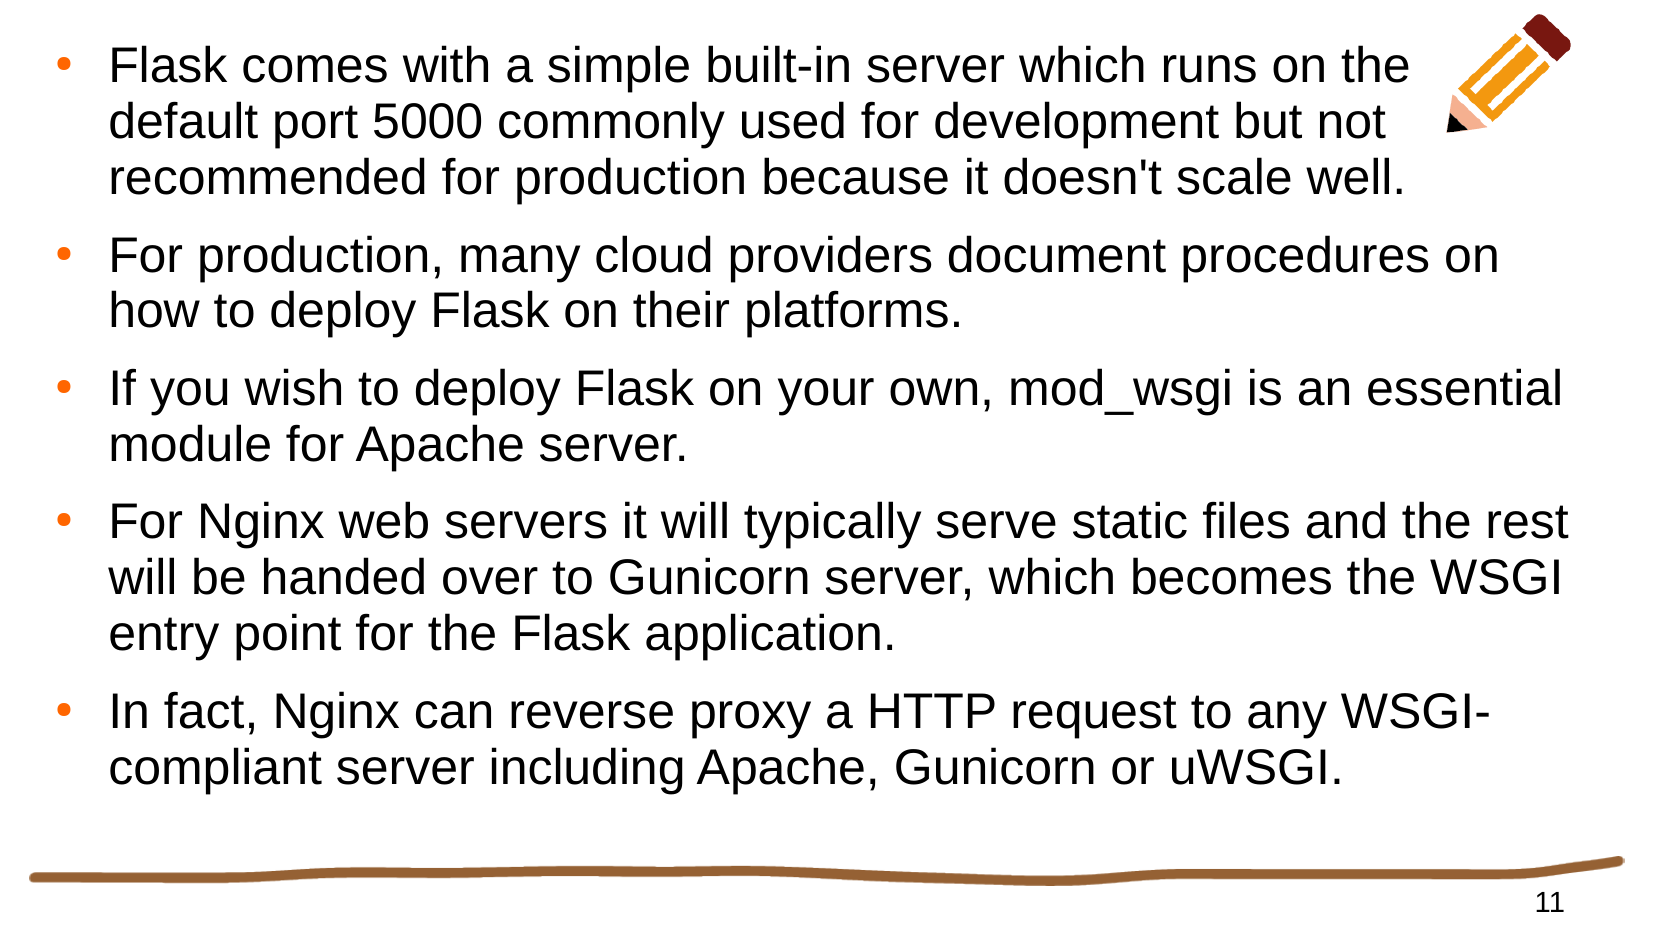

# Flask comes with a simple built-in server which runs on the default port 5000 commonly used for development but not recommended for production because it doesn't scale well.
For production, many cloud providers document procedures on how to deploy Flask on their platforms.
If you wish to deploy Flask on your own, mod_wsgi is an essential module for Apache server.
For Nginx web servers it will typically serve static files and the rest will be handed over to Gunicorn server, which becomes the WSGI entry point for the Flask application.
In fact, Nginx can reverse proxy a HTTP request to any WSGI-compliant server including Apache, Gunicorn or uWSGI.
11